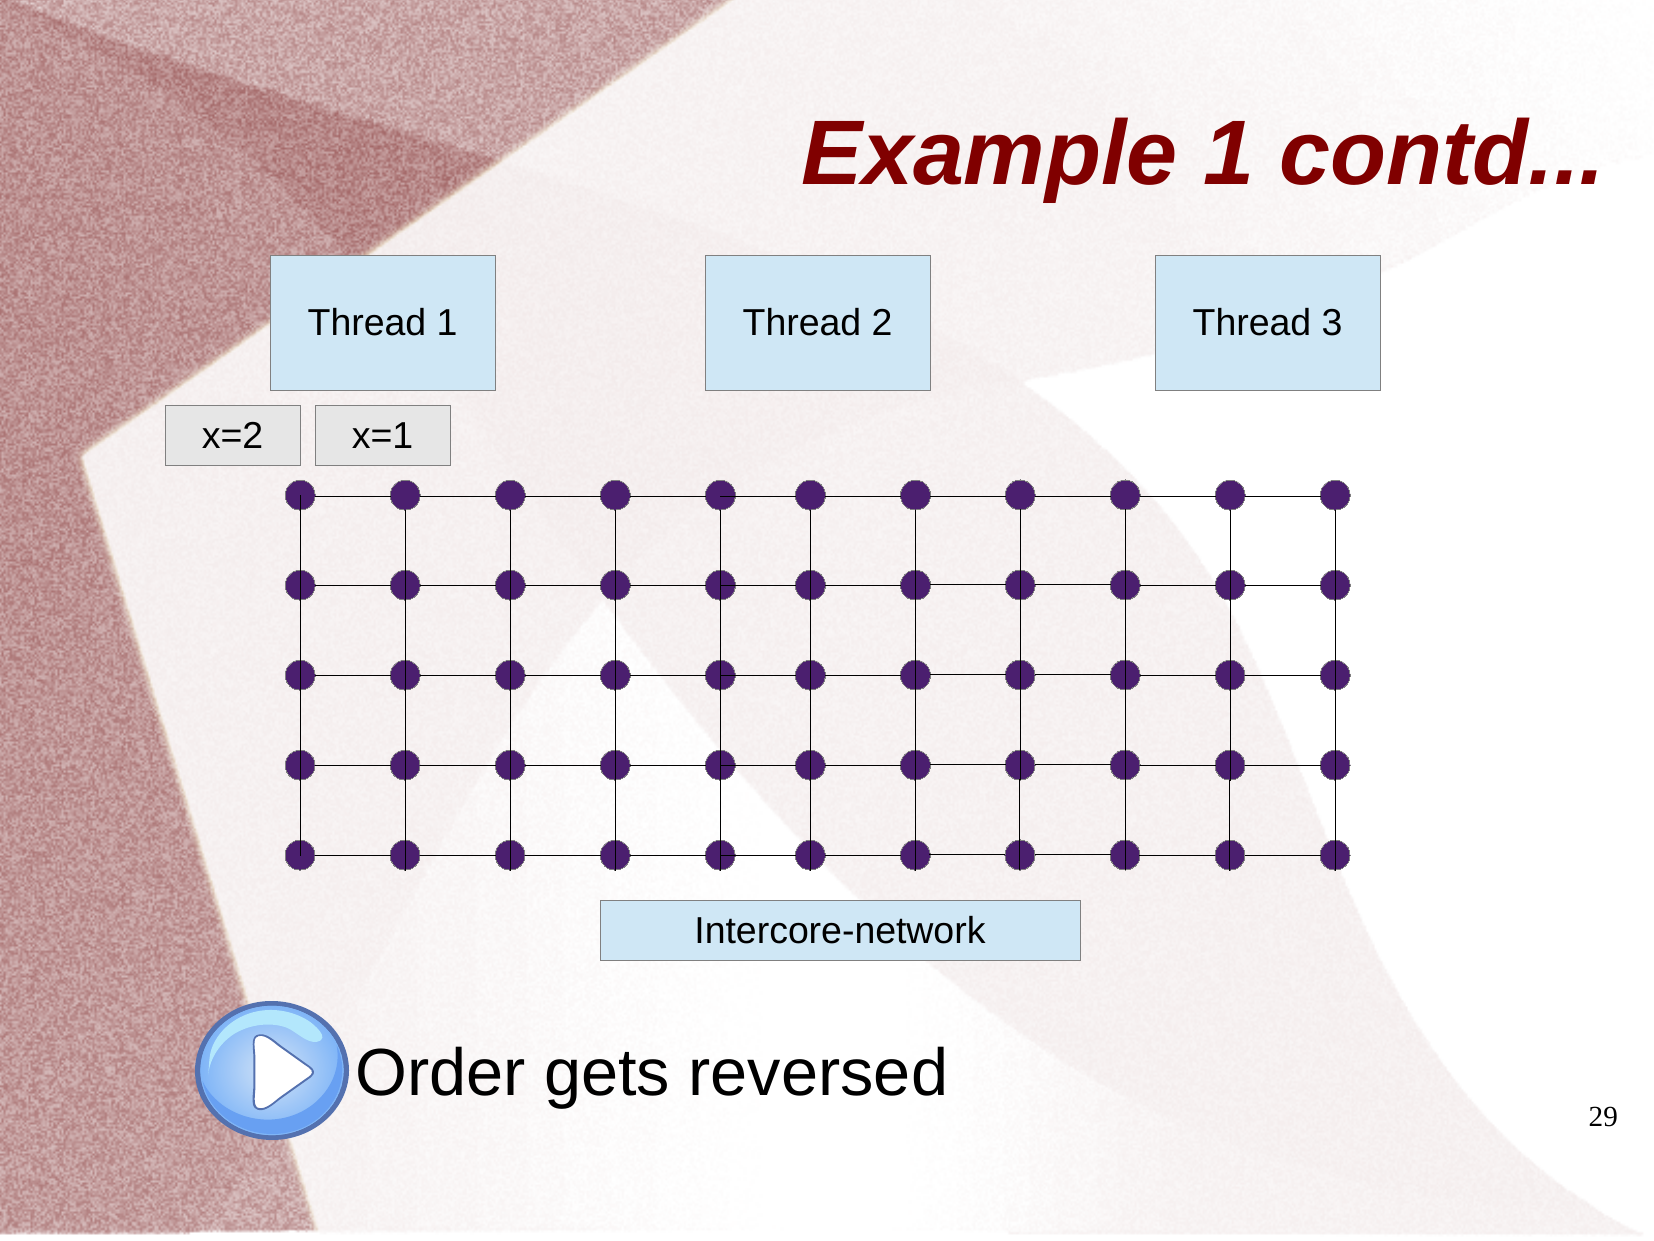

# Example 1 contd...
Thread 1
Thread 2
Thread 3
x=2
x=2
x=1
x=1
Intercore-network
Order gets reversed
29